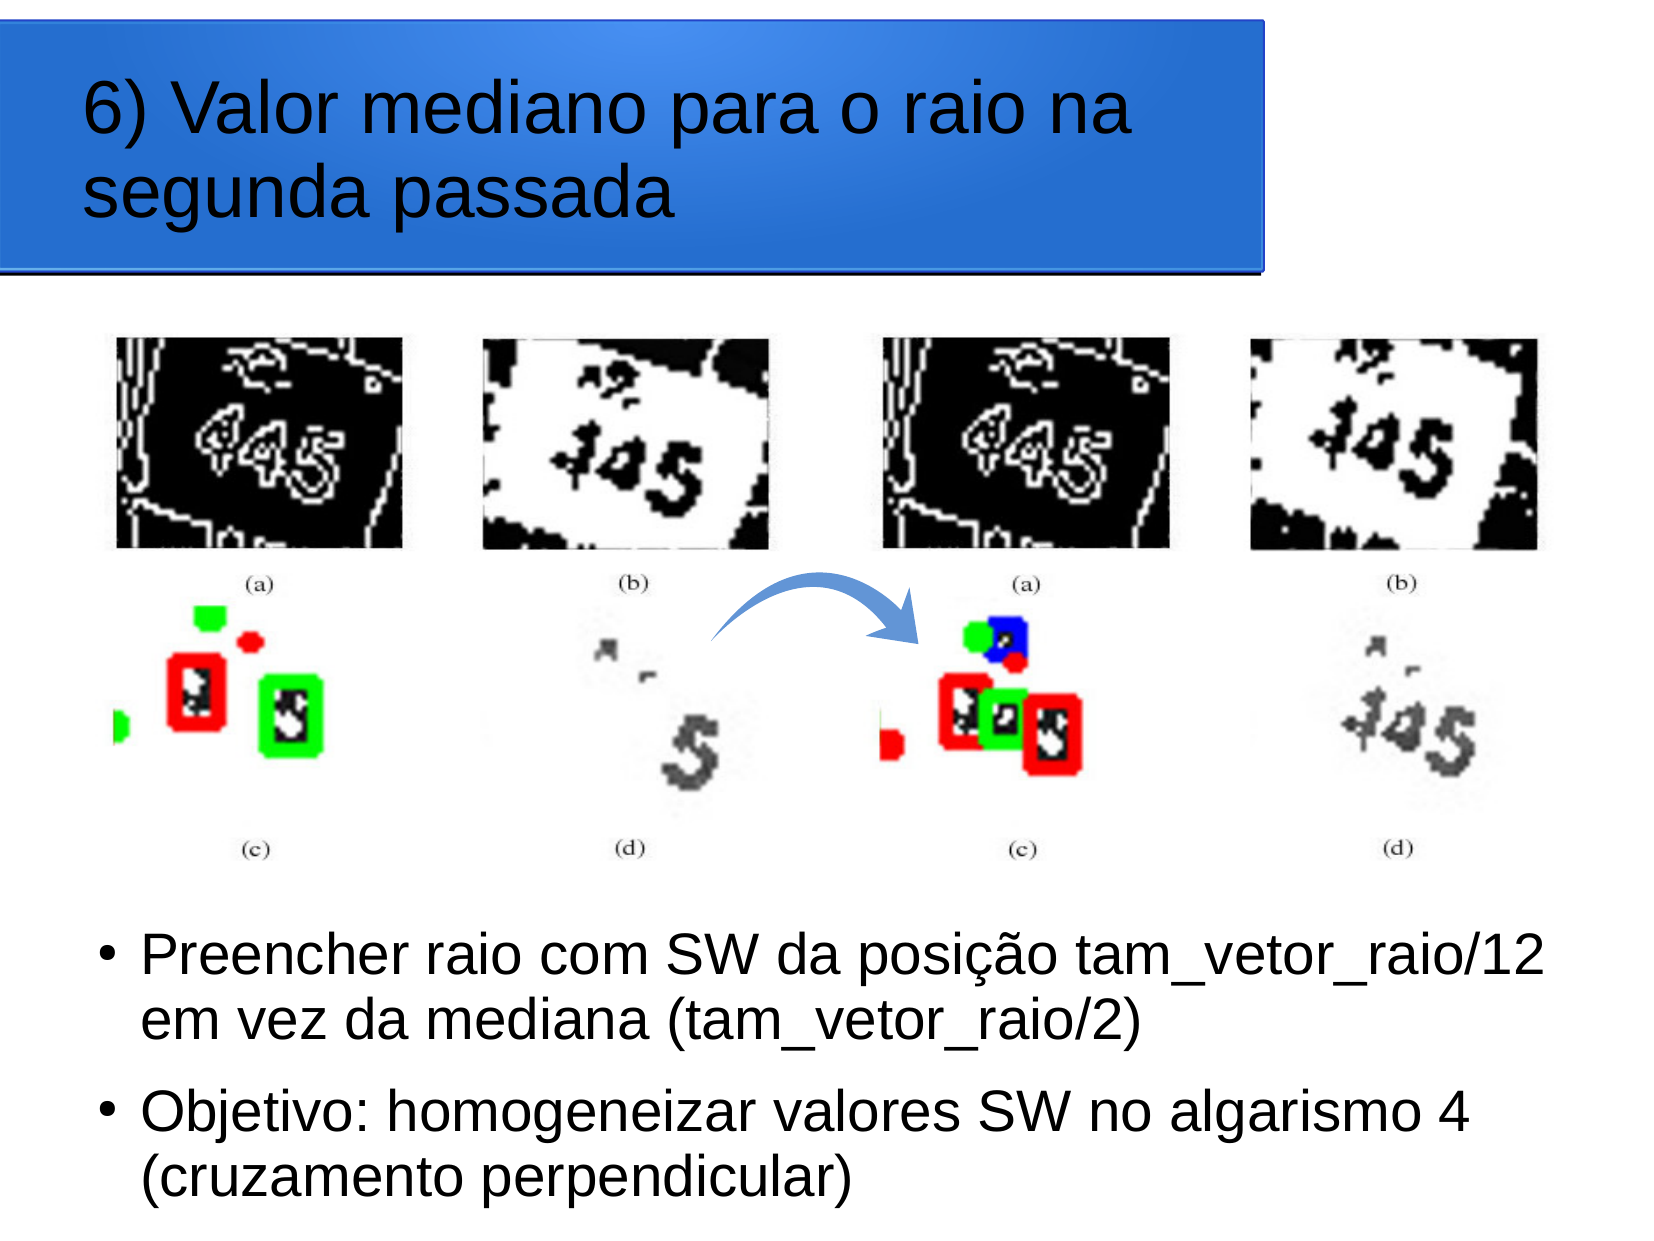

# 6) Valor mediano para o raio na segunda passada
Preencher raio com SW da posição tam_vetor_raio/12 em vez da mediana (tam_vetor_raio/2)
Objetivo: homogeneizar valores SW no algarismo 4 (cruzamento perpendicular)